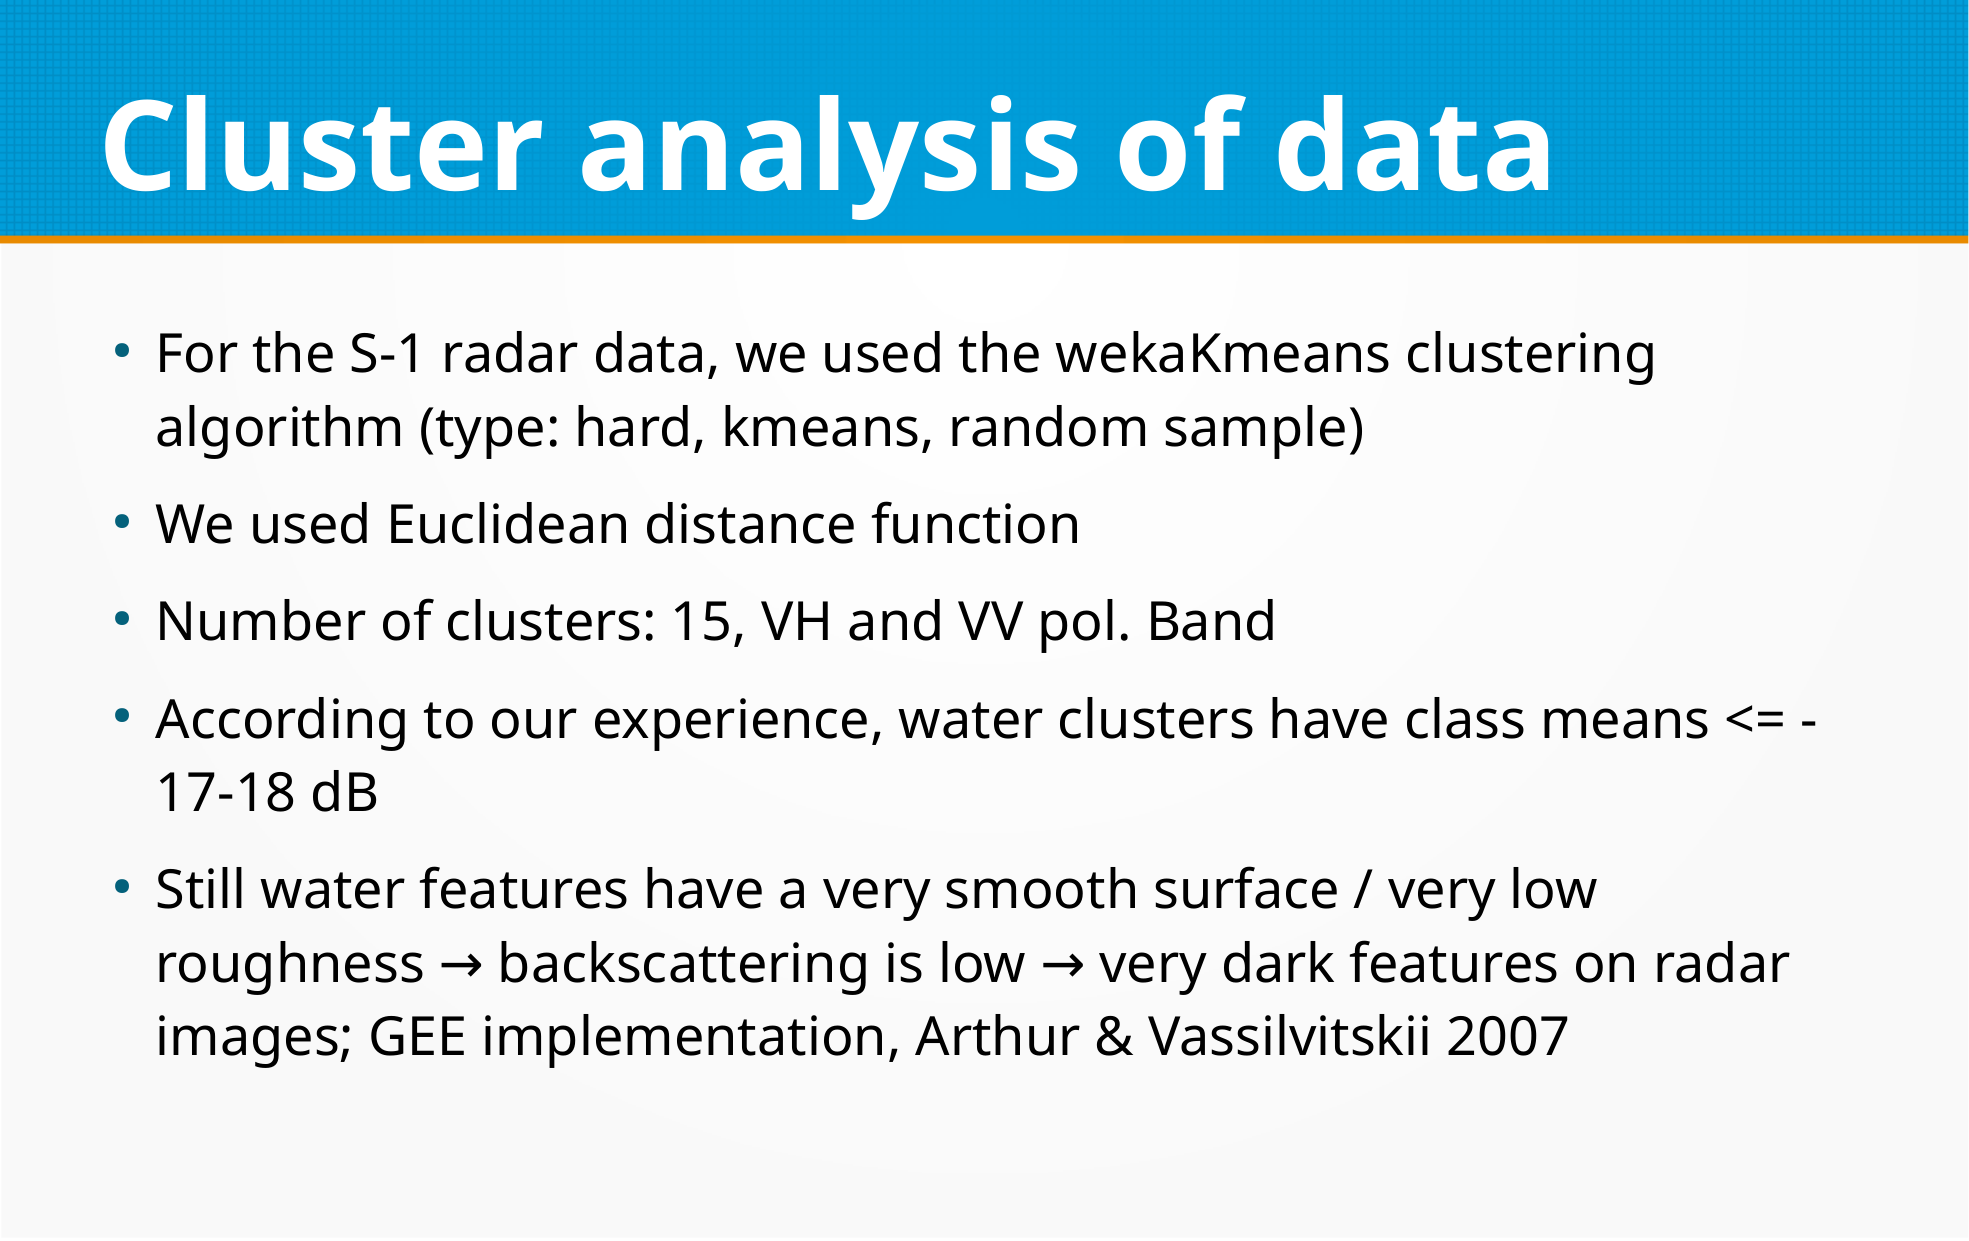

# Cluster analysis of data
For the S-1 radar data, we used the wekaKmeans clustering algorithm (type: hard, kmeans, random sample)
We used Euclidean distance function
Number of clusters: 15, VH and VV pol. Band
According to our experience, water clusters have class means <= -17-18 dB
Still water features have a very smooth surface / very low roughness → backscattering is low → very dark features on radar images; GEE implementation, Arthur & Vassilvitskii 2007